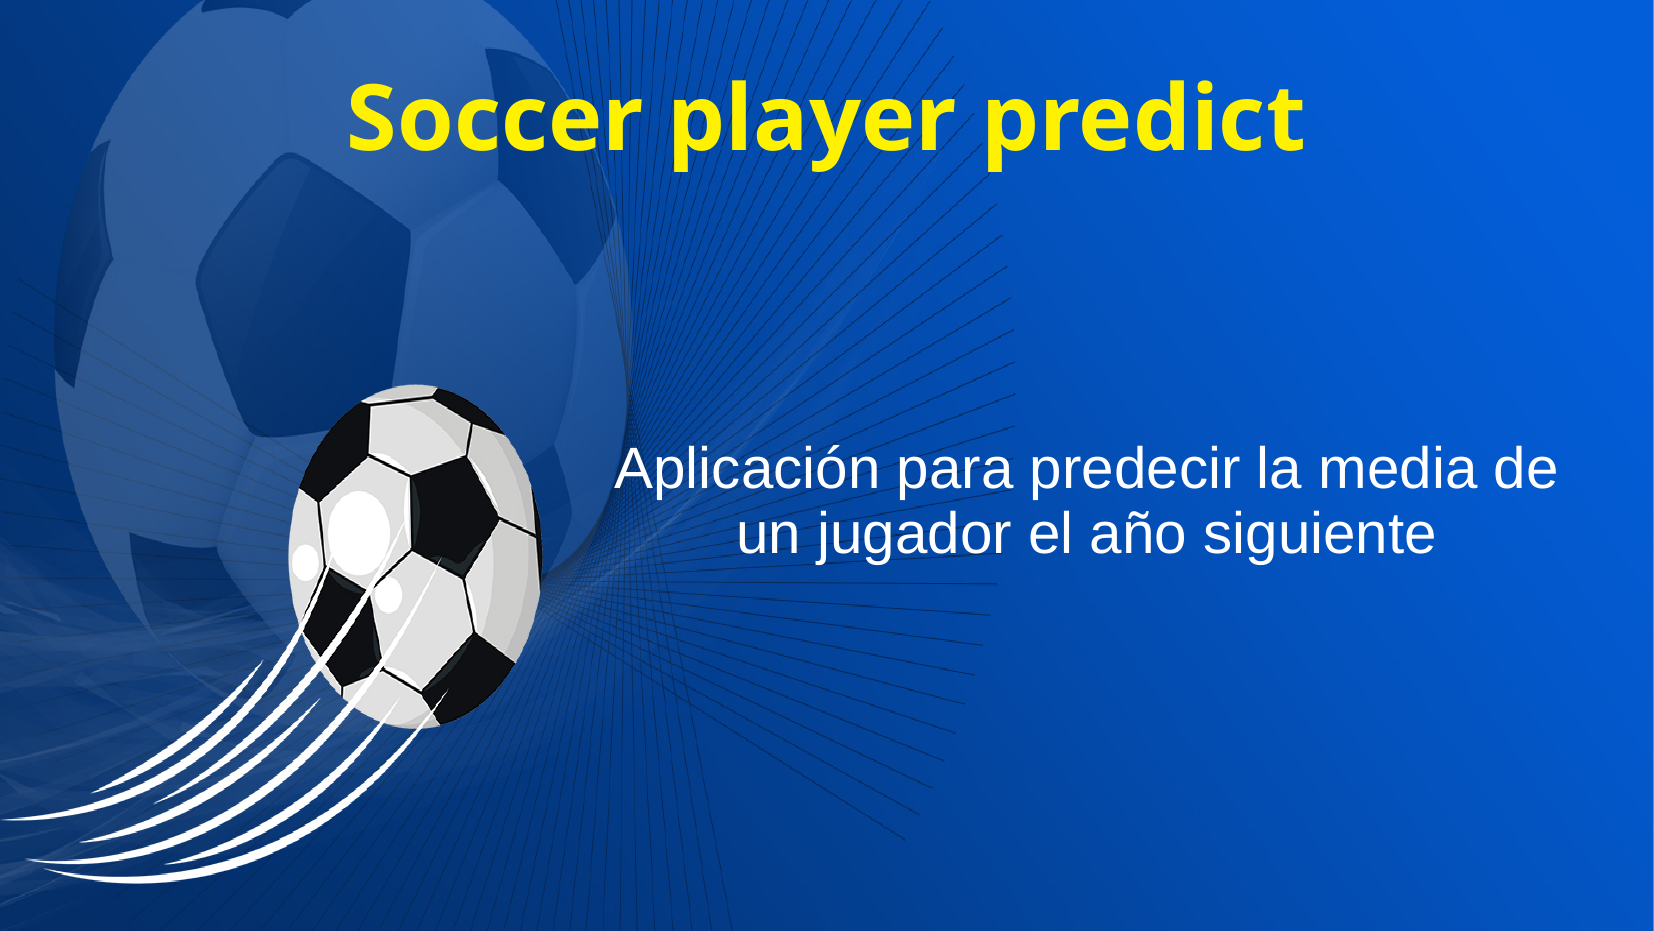

Soccer player predict
# Aplicación para predecir la media de un jugador el año siguiente